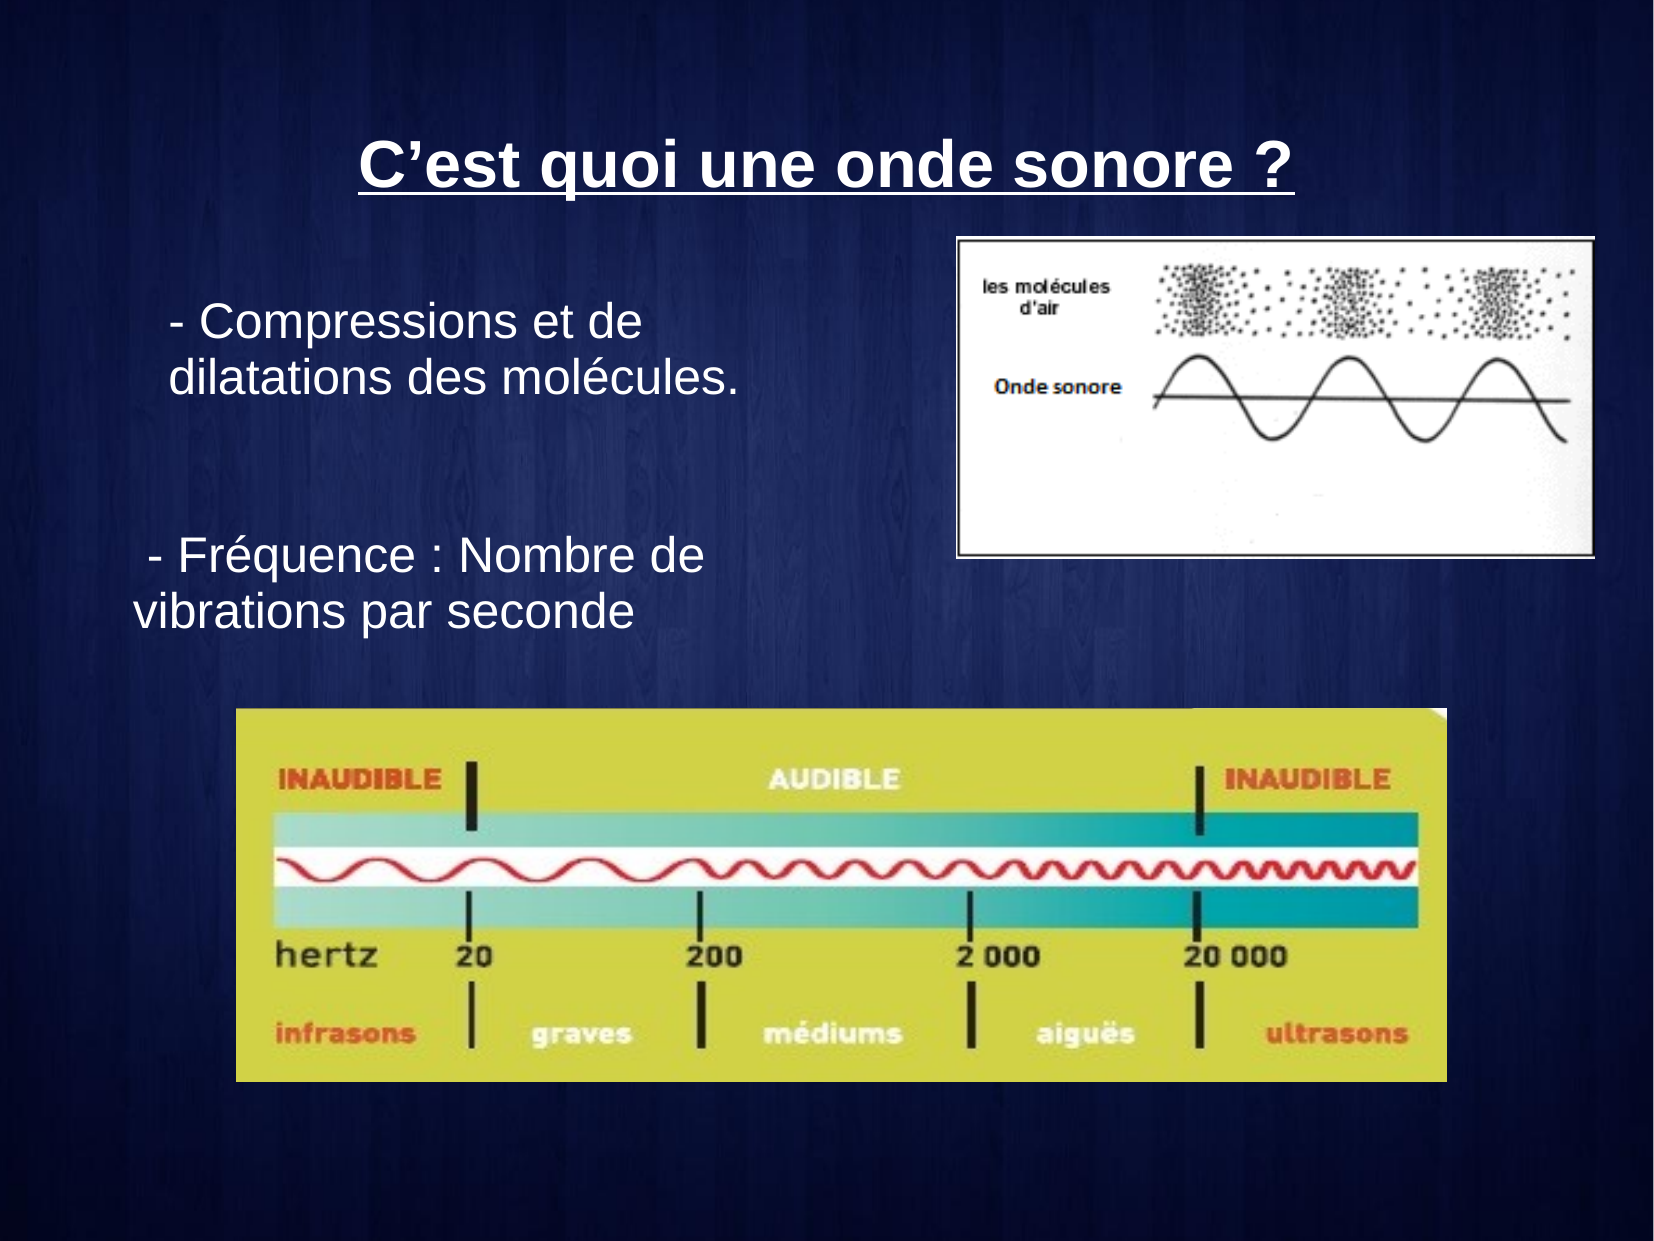

# C’est quoi une onde sonore ?
- Compressions et de dilatations des molécules.
 - Fréquence : Nombre de vibrations par seconde